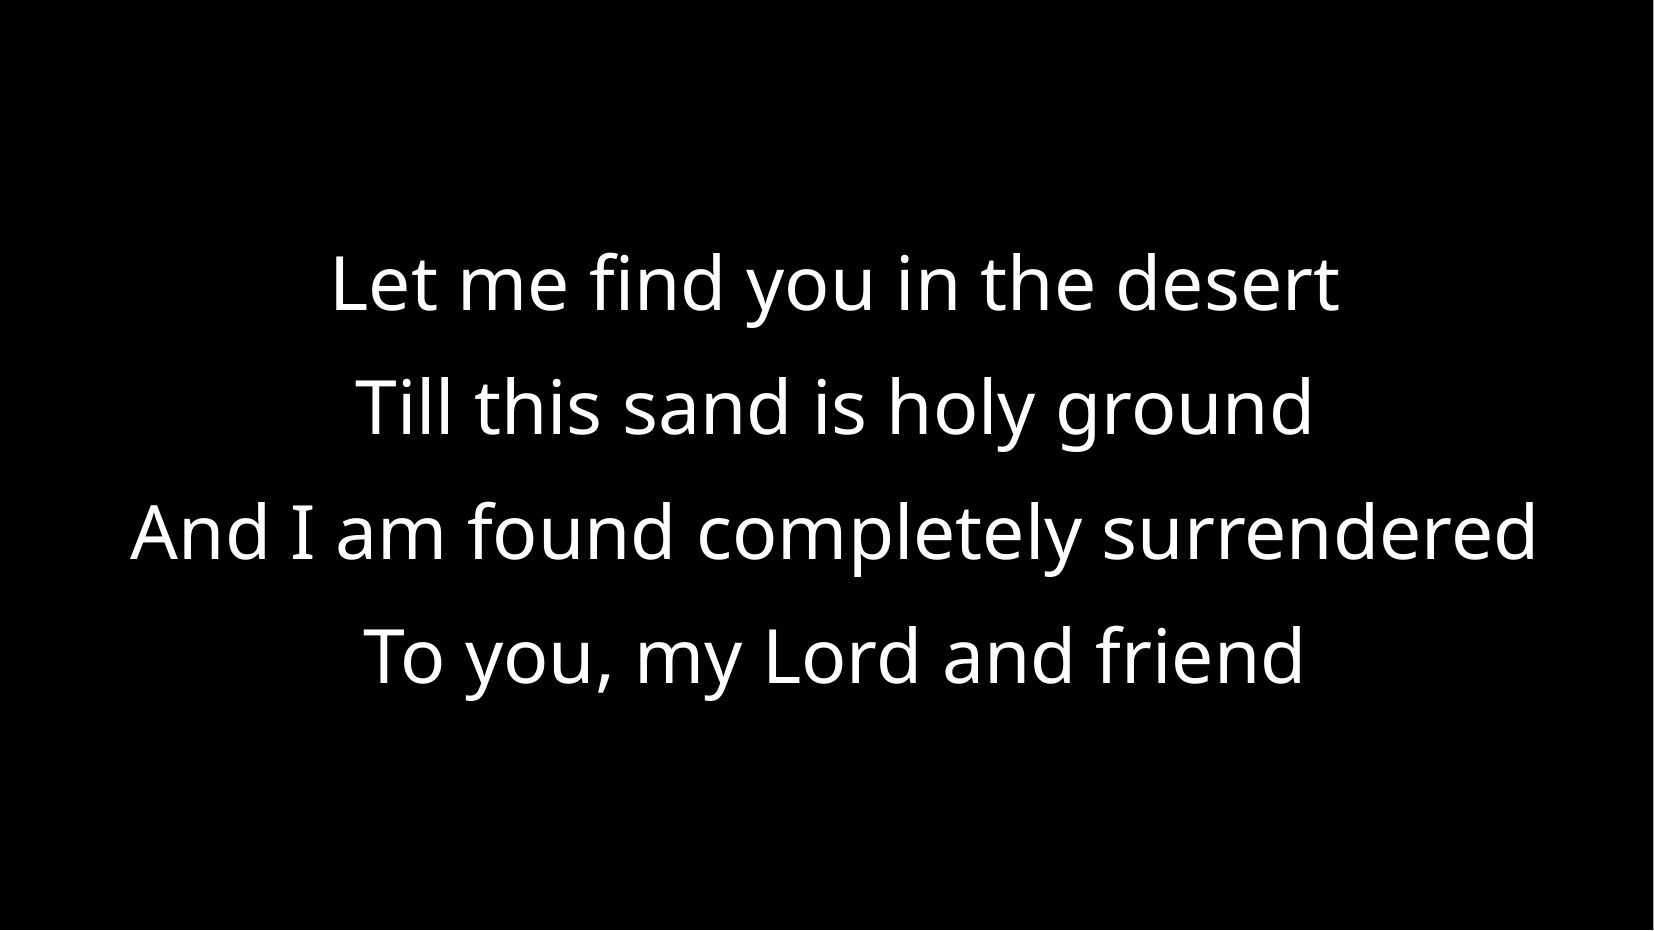

#
Let me find you in the desert
Till this sand is holy ground
And I am found completely surrendered
To you, my Lord and friend